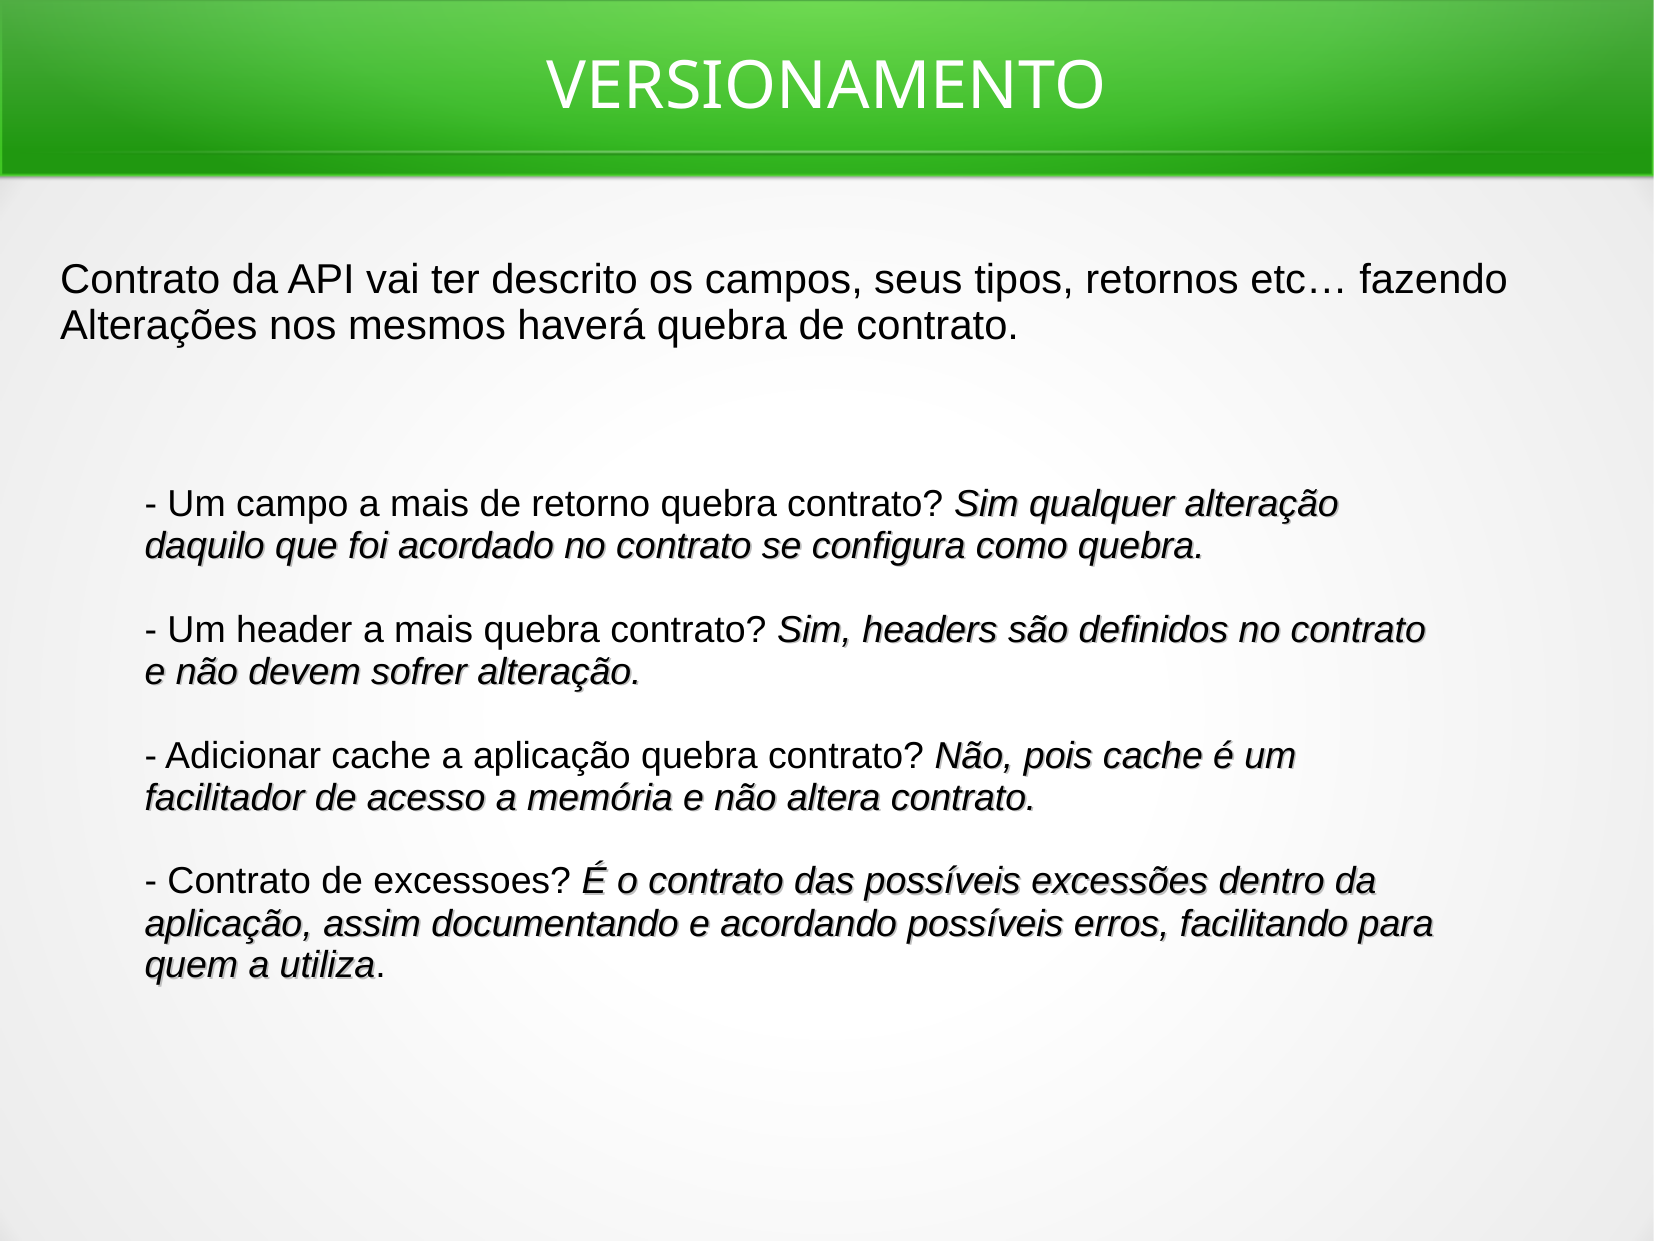

# VERSIONAMENTO
Contrato da API vai ter descrito os campos, seus tipos, retornos etc… fazendo
Alterações nos mesmos haverá quebra de contrato.
- Um campo a mais de retorno quebra contrato? Sim qualquer alteração daquilo que foi acordado no contrato se configura como quebra.
- Um header a mais quebra contrato? Sim, headers são definidos no contrato e não devem sofrer alteração.
- Adicionar cache a aplicação quebra contrato? Não, pois cache é um facilitador de acesso a memória e não altera contrato.
- Contrato de excessoes? É o contrato das possíveis excessões dentro da aplicação, assim documentando e acordando possíveis erros, facilitando para quem a utiliza.